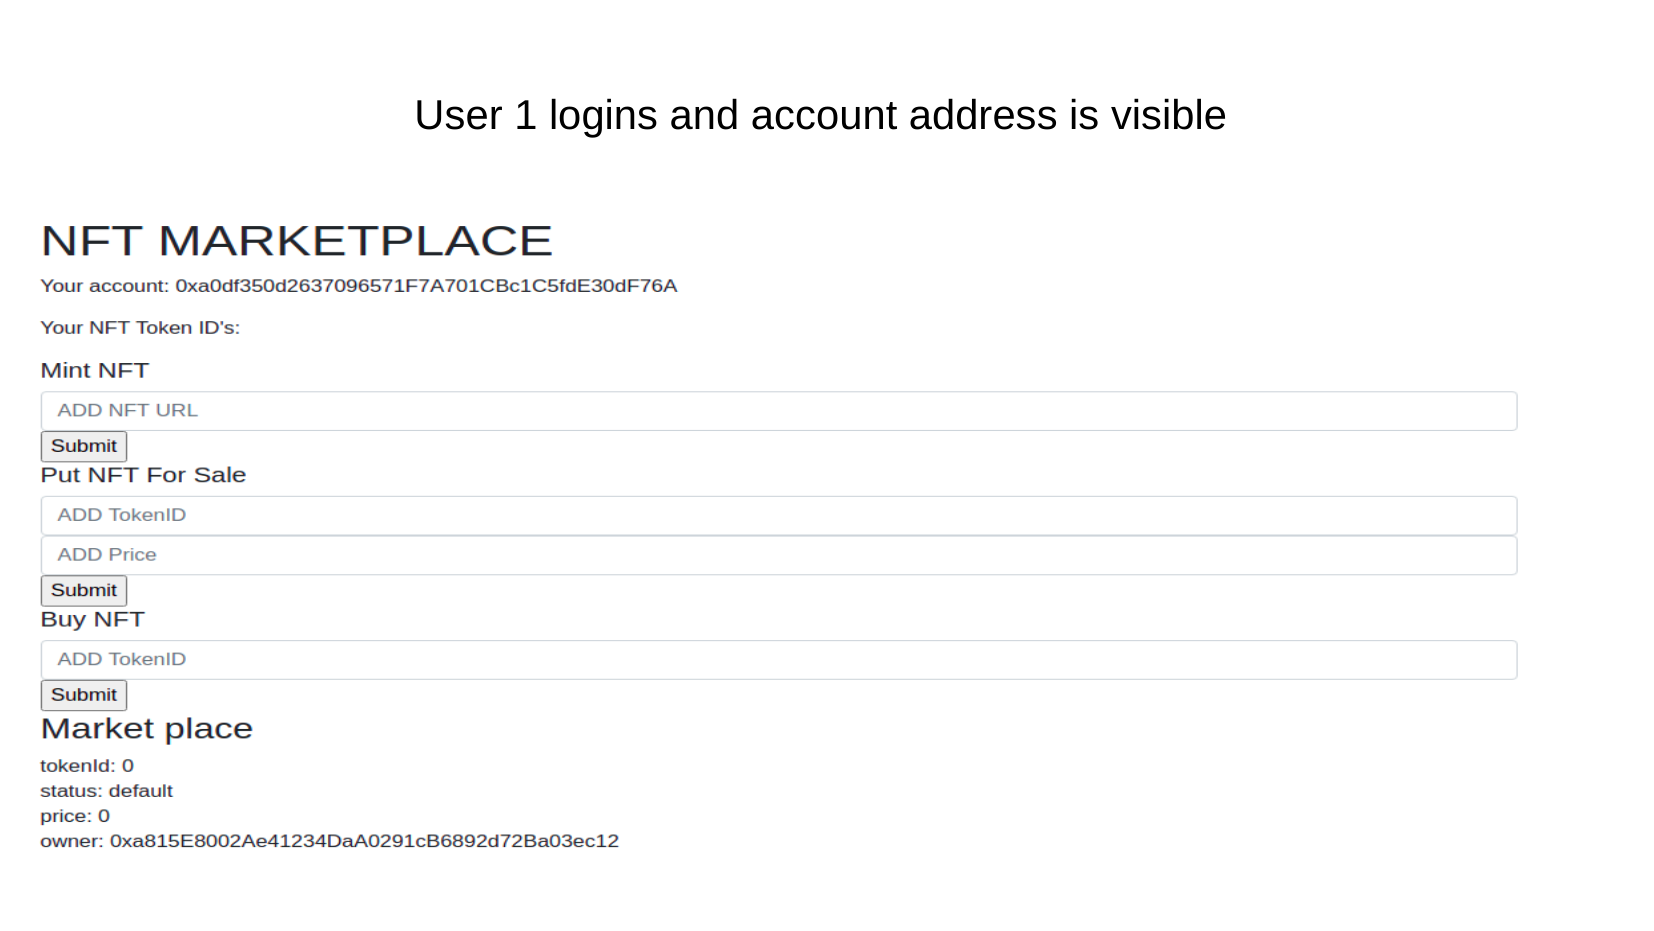

# User 1 logins and account address is visible